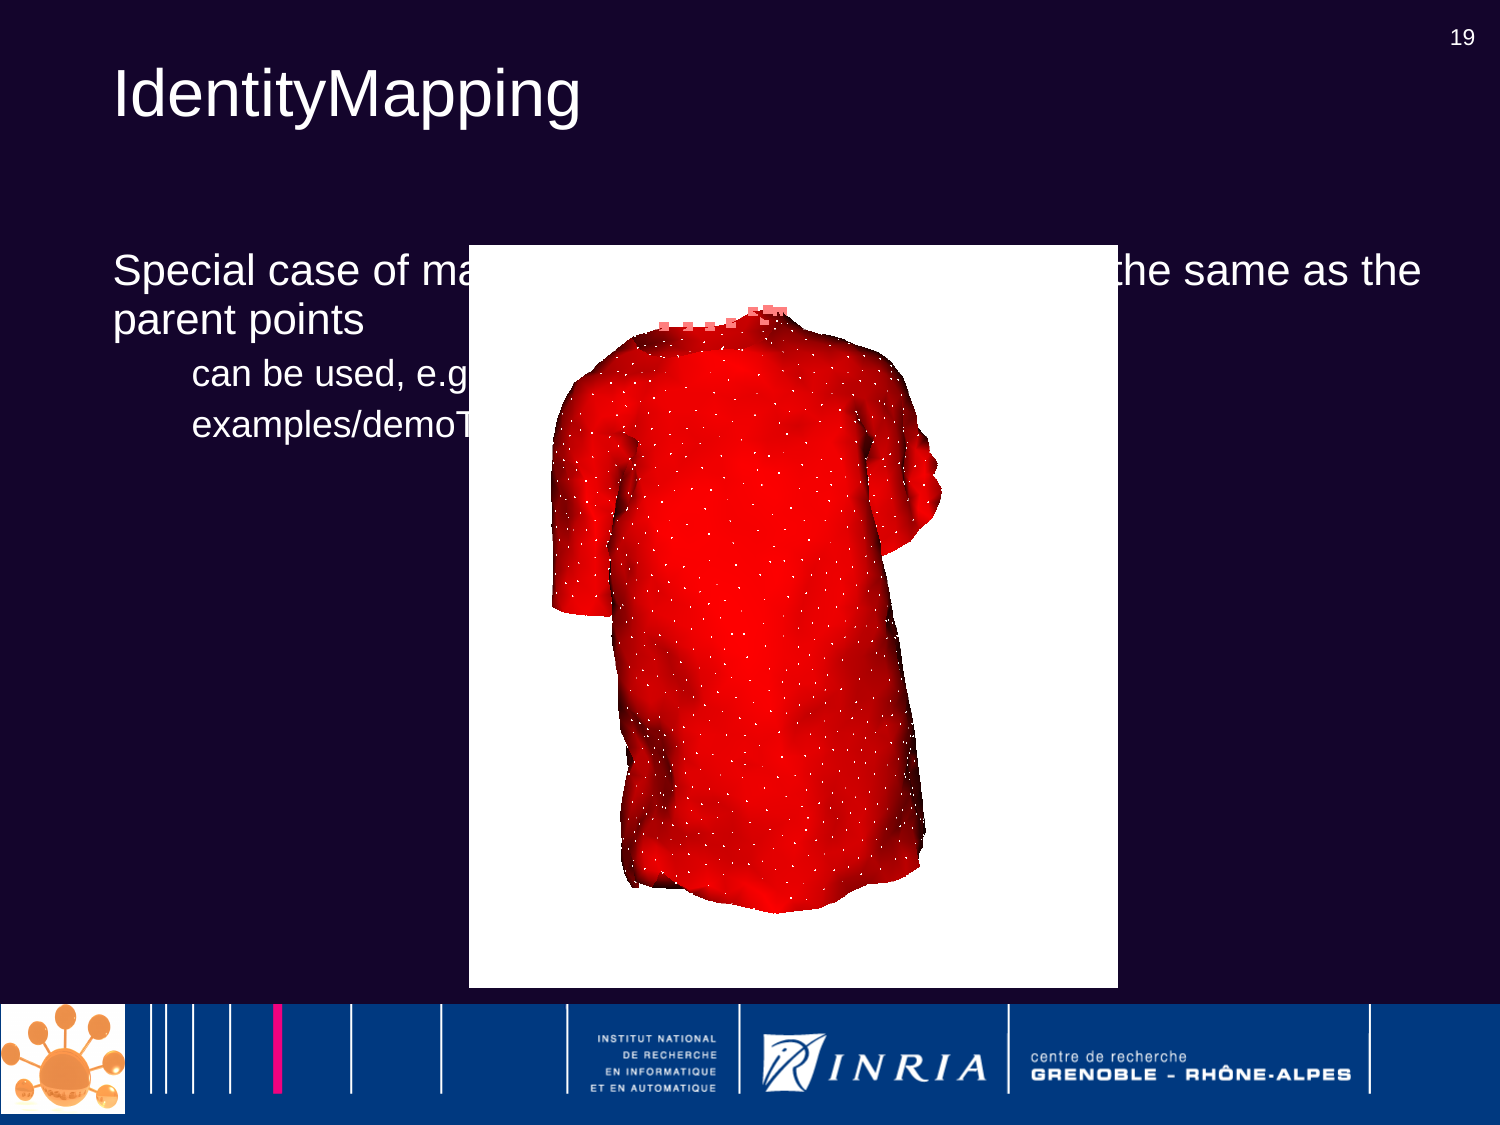

# IdentityMapping
Special case of mapping where the child points are the same as the parent points
can be used, e.g., for data conversion
examples/demoTshirtFEM.scn